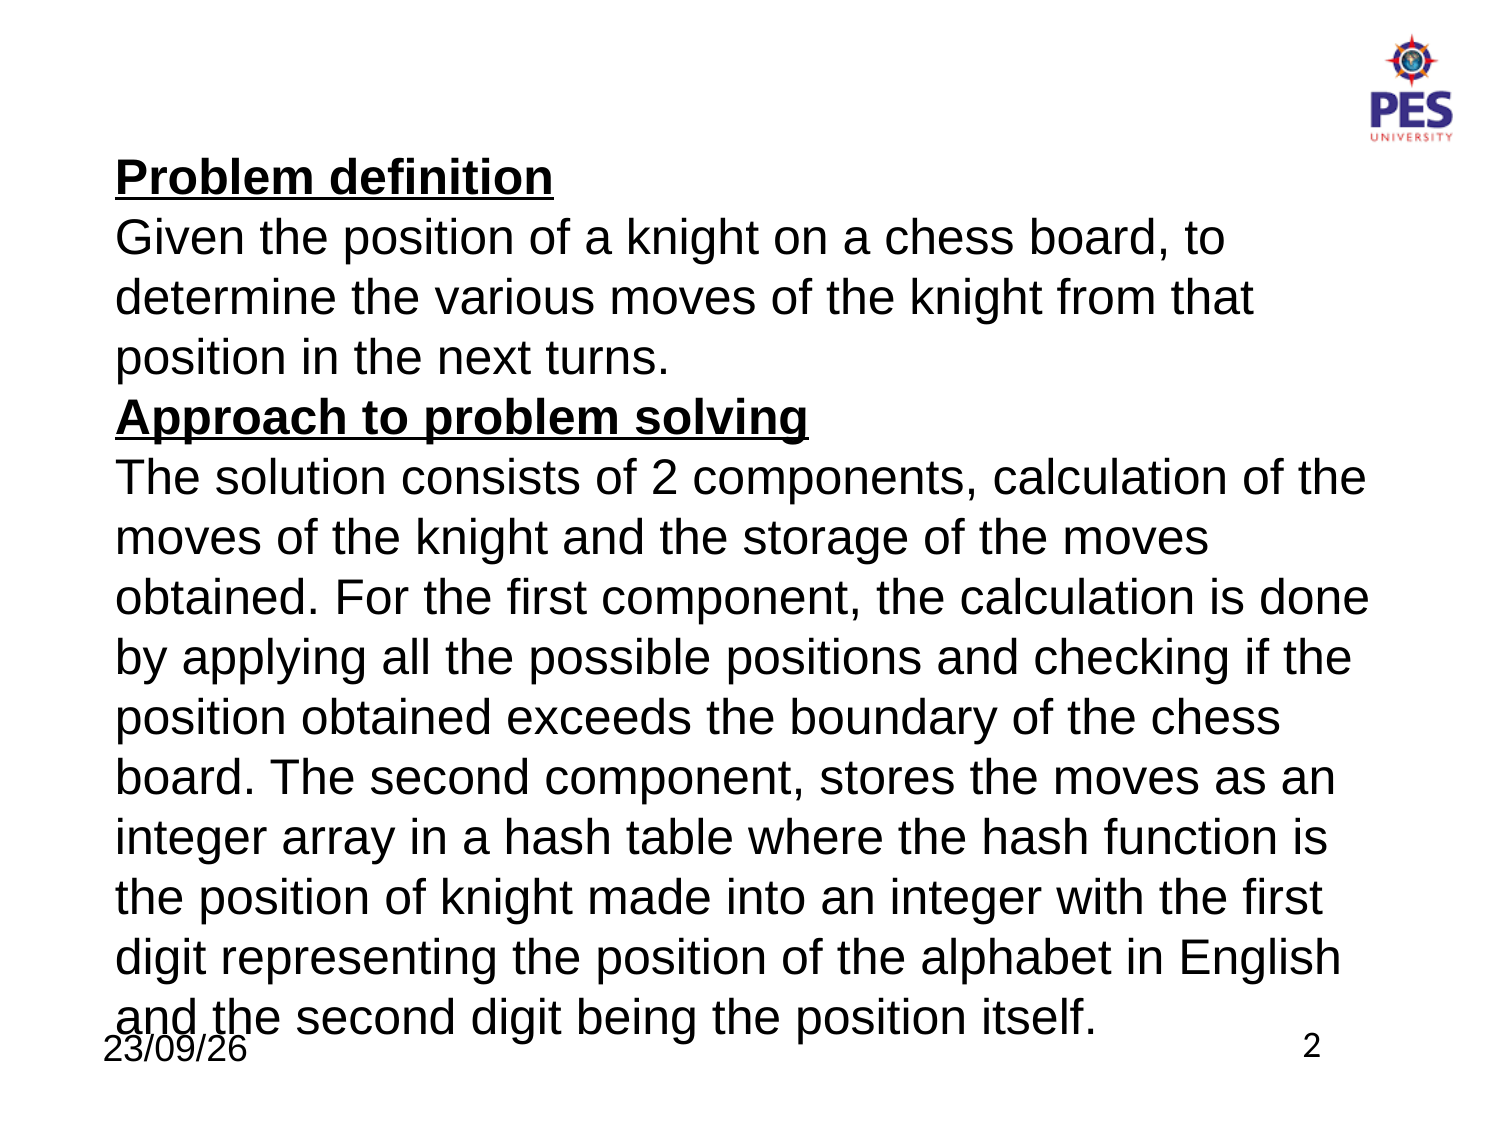

Problem definition
Given the position of a knight on a chess board, to determine the various moves of the knight from that position in the next turns.
Approach to problem solving
The solution consists of 2 components, calculation of the moves of the knight and the storage of the moves obtained. For the first component, the calculation is done by applying all the possible positions and checking if the position obtained exceeds the boundary of the chess board. The second component, stores the moves as an integer array in a hash table where the hash function is the position of knight made into an integer with the first digit representing the position of the alphabet in English and the second digit being the position itself.